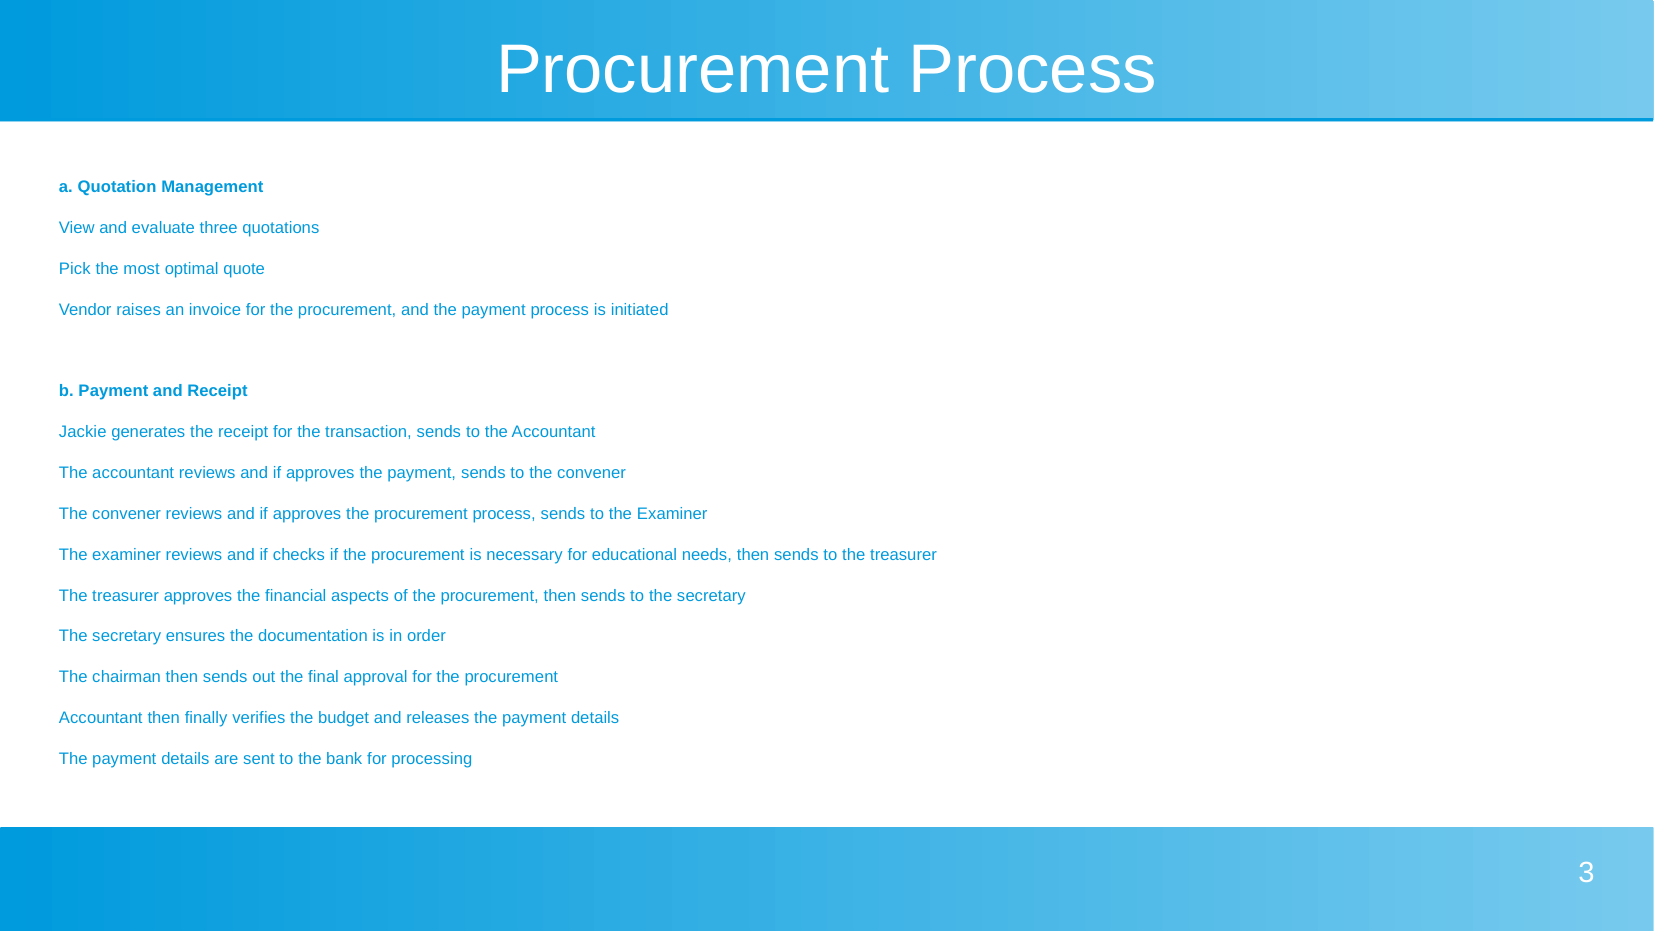

# Procurement Process
a. Quotation Management
View and evaluate three quotations
Pick the most optimal quote
Vendor raises an invoice for the procurement, and the payment process is initiated
b. Payment and Receipt
Jackie generates the receipt for the transaction, sends to the Accountant
The accountant reviews and if approves the payment, sends to the convener
The convener reviews and if approves the procurement process, sends to the Examiner
The examiner reviews and if checks if the procurement is necessary for educational needs, then sends to the treasurer
The treasurer approves the financial aspects of the procurement, then sends to the secretary
The secretary ensures the documentation is in order
The chairman then sends out the final approval for the procurement
Accountant then finally verifies the budget and releases the payment details
The payment details are sent to the bank for processing
3